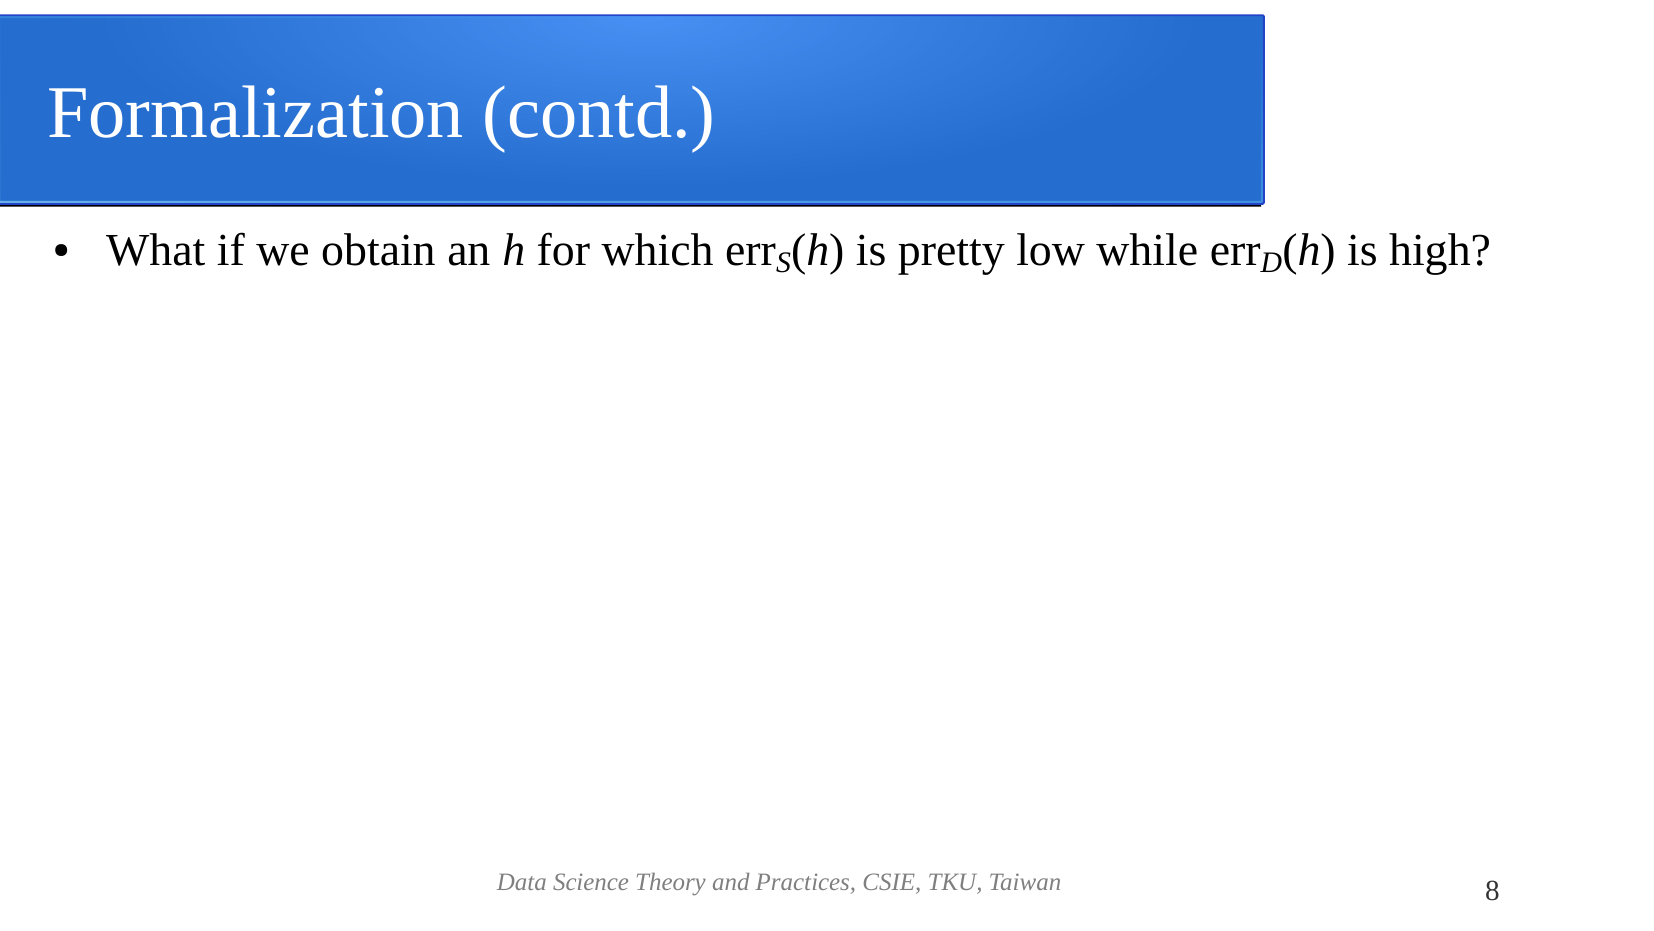

# Formalization (contd.)
What if we obtain an h for which errS(h) is pretty low while errD(h) is high?
Data Science Theory and Practices, CSIE, TKU, Taiwan
8